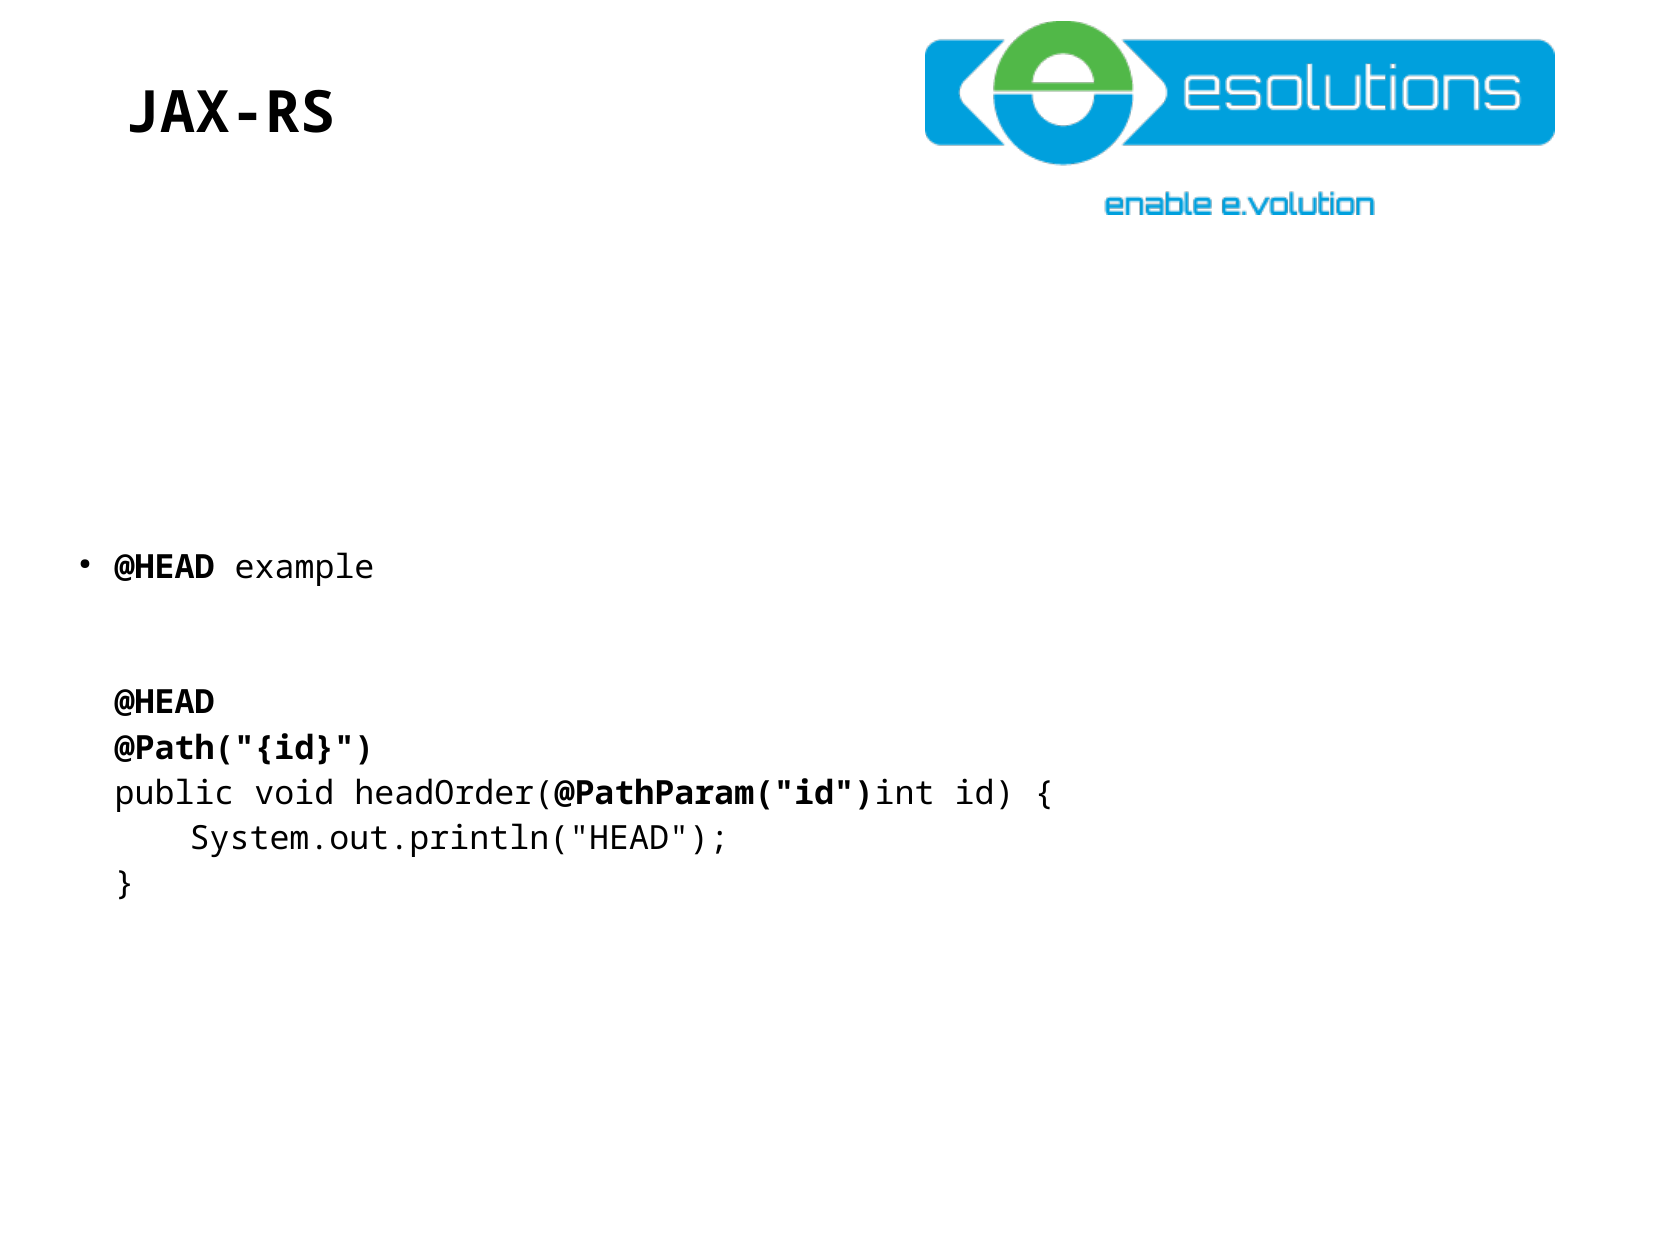

JAX-RS
# @HEAD example
@HEAD
@Path("{id}")
public void headOrder(@PathParam("id")int id) {
	System.out.println("HEAD");
}